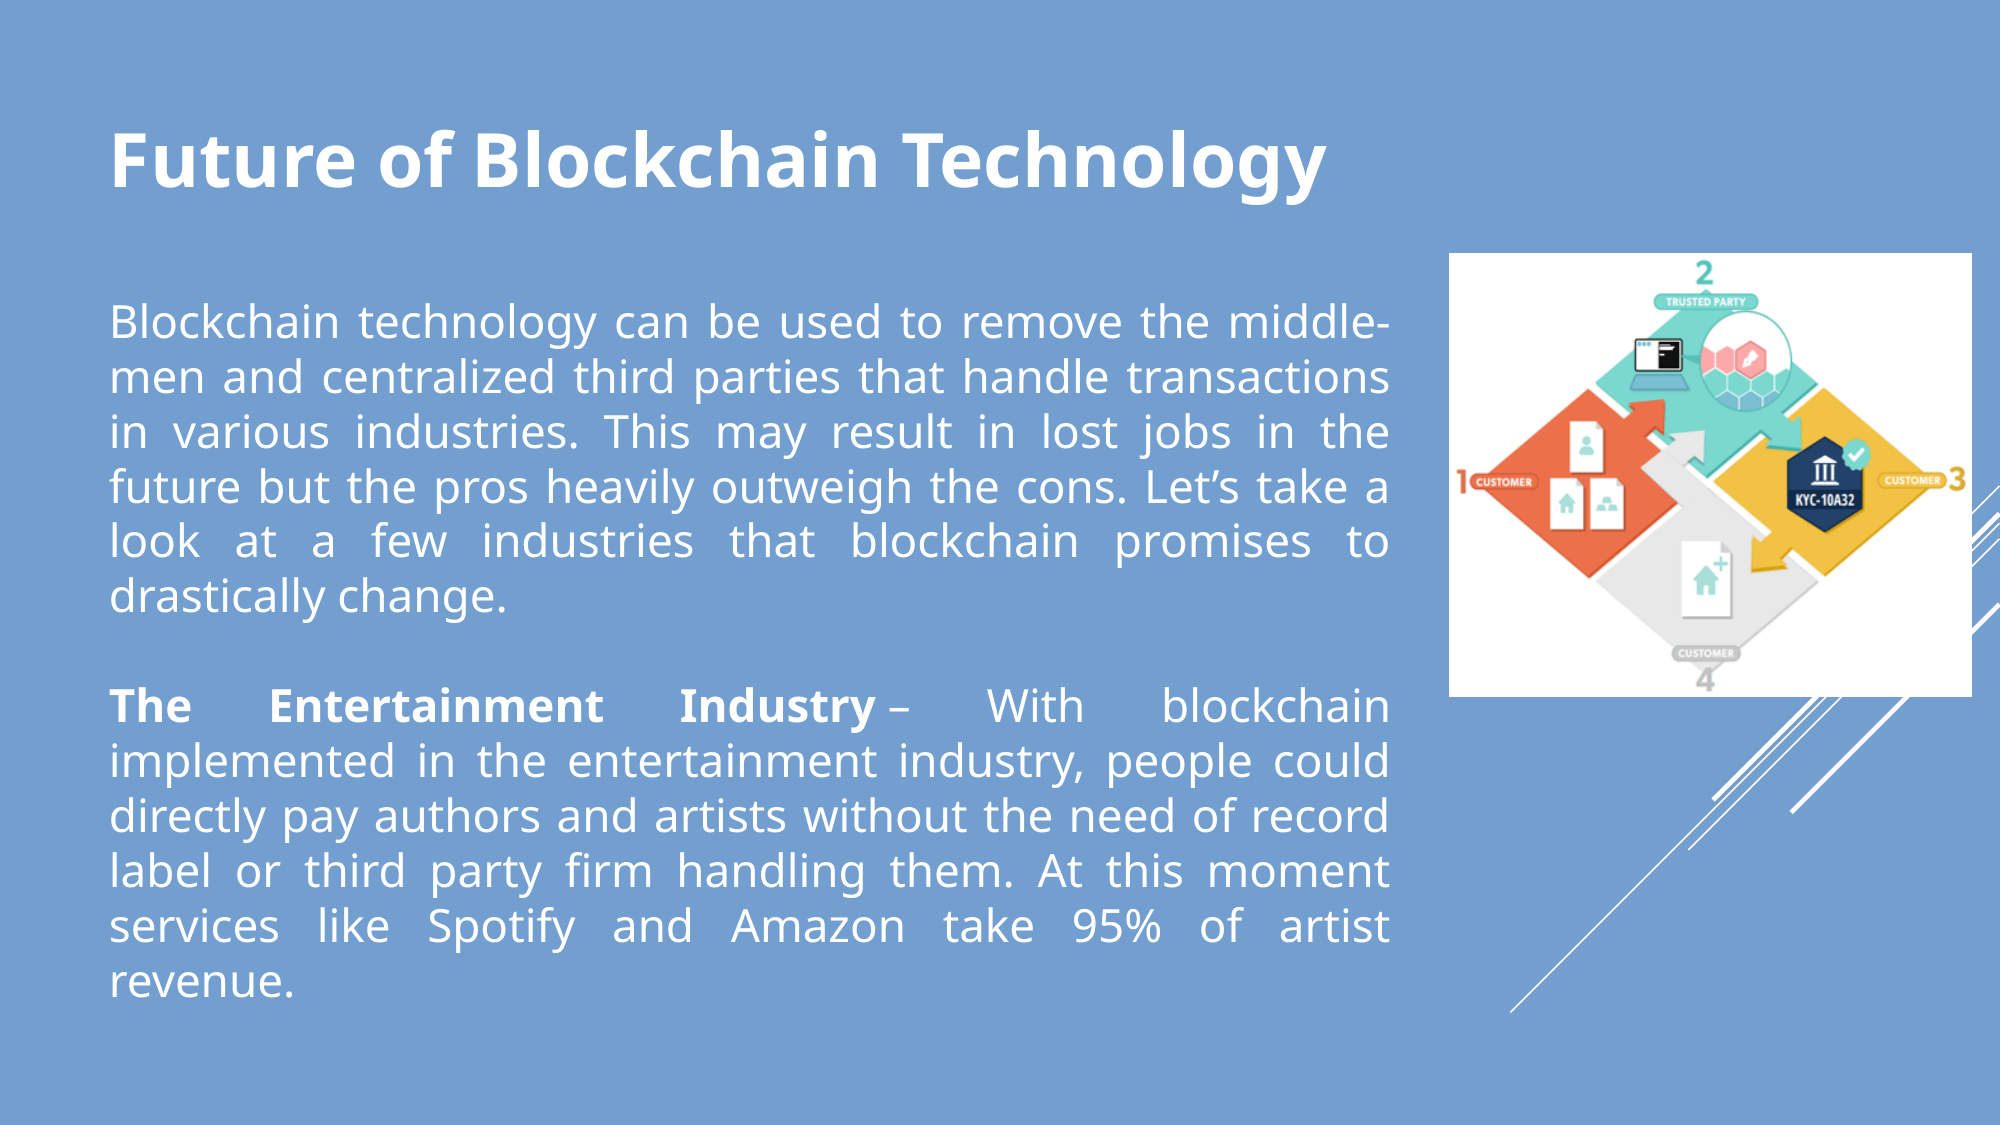

Future of Blockchain Technology
Blockchain technology can be used to remove the middle-men and centralized third parties that handle transactions in various industries. This may result in lost jobs in the future but the pros heavily outweigh the cons. Let’s take a look at a few industries that blockchain promises to drastically change.
The Entertainment Industry – With blockchain implemented in the entertainment industry, people could directly pay authors and artists without the need of record label or third party firm handling them. At this moment services like Spotify and Amazon take 95% of artist revenue.